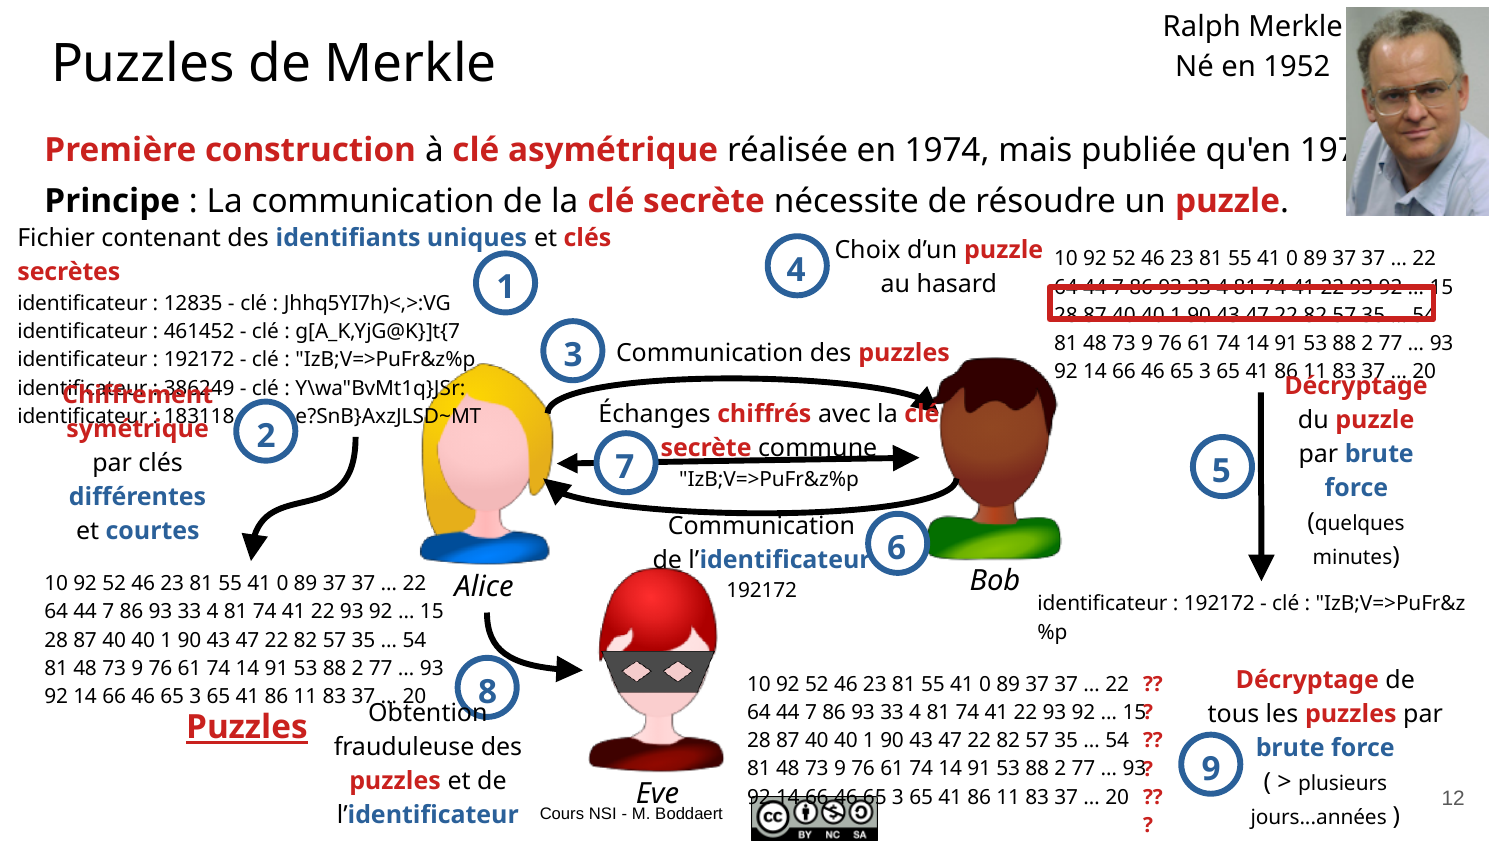

Ralph Merkle
Né en 1952
# Puzzles de Merkle
Première construction à clé asymétrique réalisée en 1974, mais publiée qu'en 1978.
Principe : La communication de la clé secrète nécessite de résoudre un puzzle.
Fichier contenant des identifiants uniques et clés secrètes
identificateur : 12835 - clé : Jhhq5YI7h)<,>:VG
identificateur : 461452 - clé : g[A_K,YjG@K}]t{7
identificateur : 192172 - clé : "IzB;V=>PuFr&z%p
identificateur : 386249 - clé : Y\wa"BvMt1q}JSr:
identificateur : 183118 - clé : e?SnB}AxzJLSD~MT
Choix d’un puzzle au hasard
4
10 92 52 46 23 81 55 41 0 89 37 37 … 22
64 44 7 86 93 33 4 81 74 41 22 93 92 … 15
28 87 40 40 1 90 43 47 22 82 57 35 … 54
81 48 73 9 76 61 74 14 91 53 88 2 77 … 93
92 14 66 46 65 3 65 41 86 11 83 37 … 20
1
Communication des puzzles
3
Décryptage du puzzle par brute force
(quelques minutes)
Chiffrement symétrique par clés différentes et courtes
Échanges chiffrés avec la clé secrète commune
"IzB;V=>PuFr&z%p
2
7
5
Communication de l’identificateur
192172
6
Bob
Alice
10 92 52 46 23 81 55 41 0 89 37 37 … 22
64 44 7 86 93 33 4 81 74 41 22 93 92 … 15
28 87 40 40 1 90 43 47 22 82 57 35 … 54
81 48 73 9 76 61 74 14 91 53 88 2 77 … 93
92 14 66 46 65 3 65 41 86 11 83 37 … 20
identificateur : 192172 - clé : "IzB;V=>PuFr&z%p
Décryptage de tous les puzzles par brute force
( > plusieurs jours...années )
8
10 92 52 46 23 81 55 41 0 89 37 37 … 22
64 44 7 86 93 33 4 81 74 41 22 93 92 … 15
28 87 40 40 1 90 43 47 22 82 57 35 … 54
81 48 73 9 76 61 74 14 91 53 88 2 77 … 93
92 14 66 46 65 3 65 41 86 11 83 37 … 20
???
???
???
???
???
Obtention frauduleuse des puzzles et de l’identificateur
Puzzles
9
Eve
12